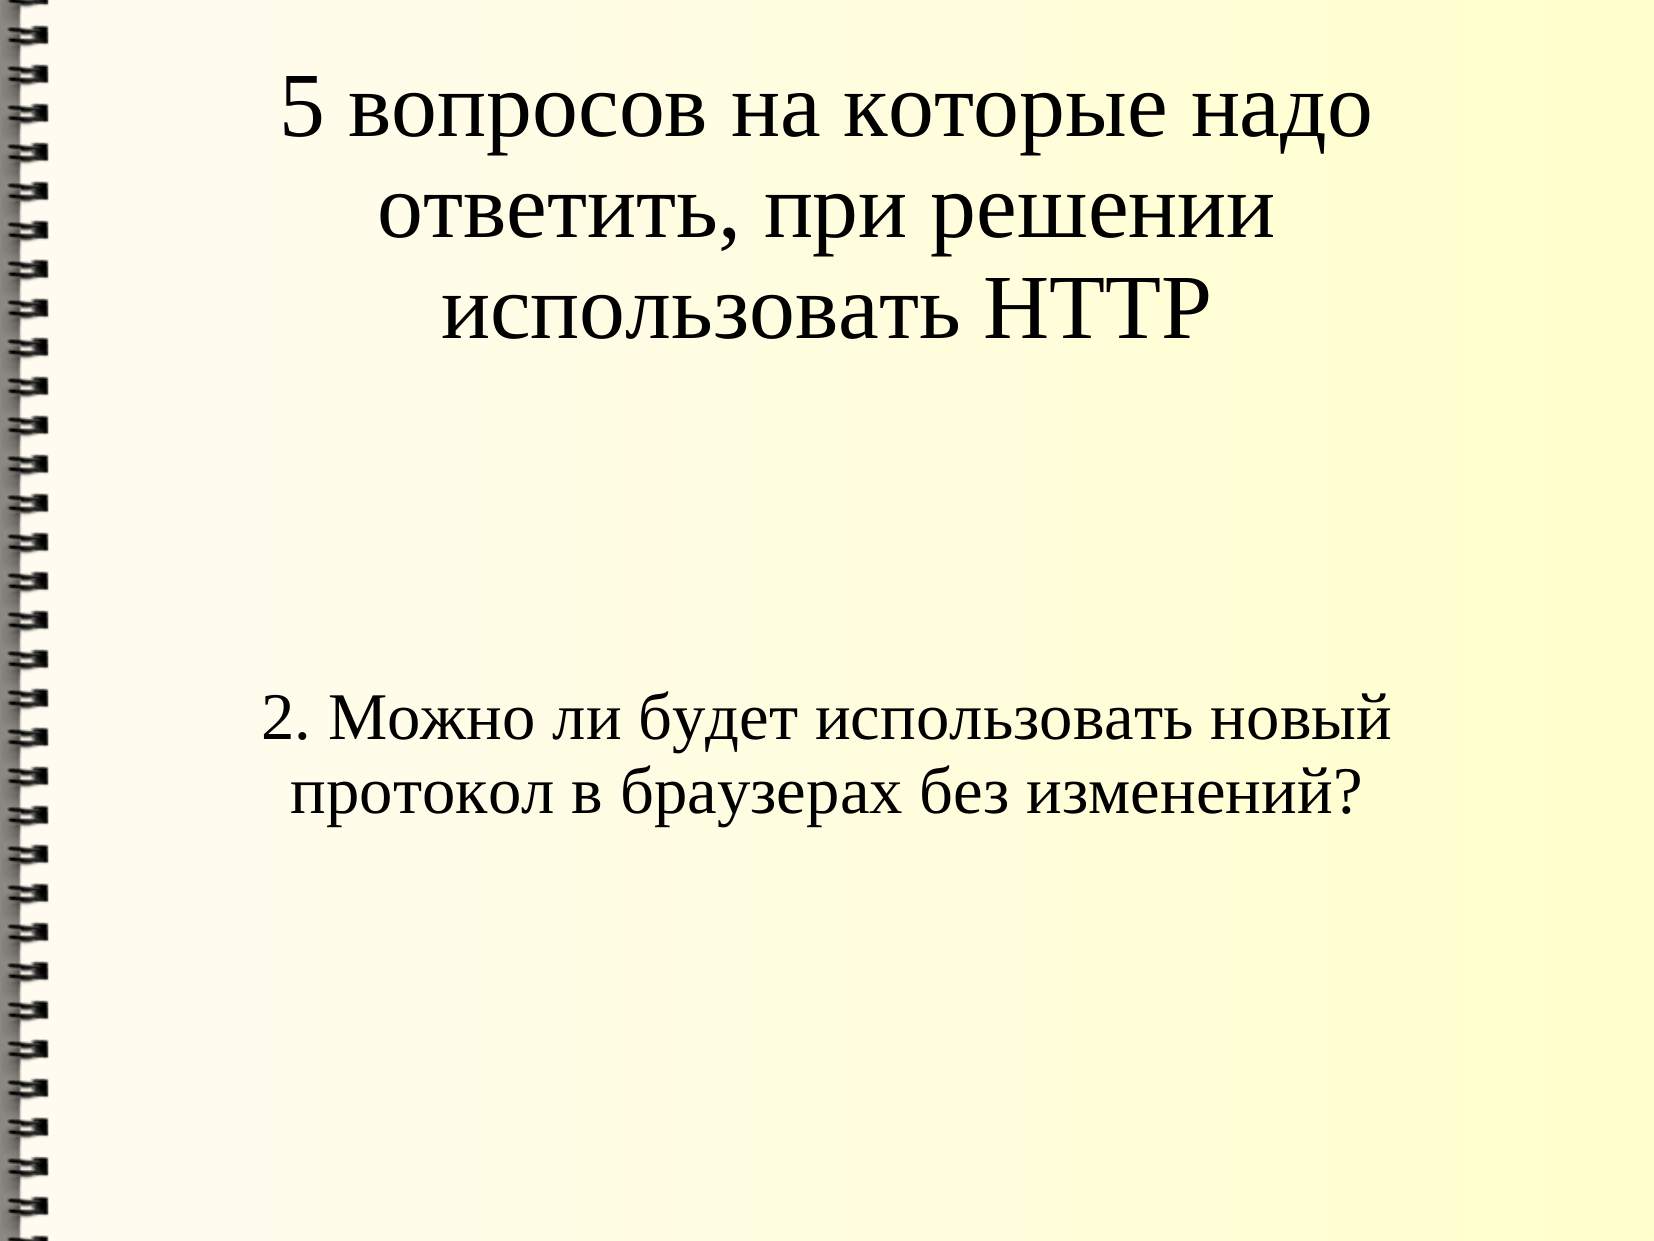

# 5 вопросов на которые надо ответить, при решении использовать HTTP
2. Можно ли будет использовать новый протокол в браузерах без изменений?